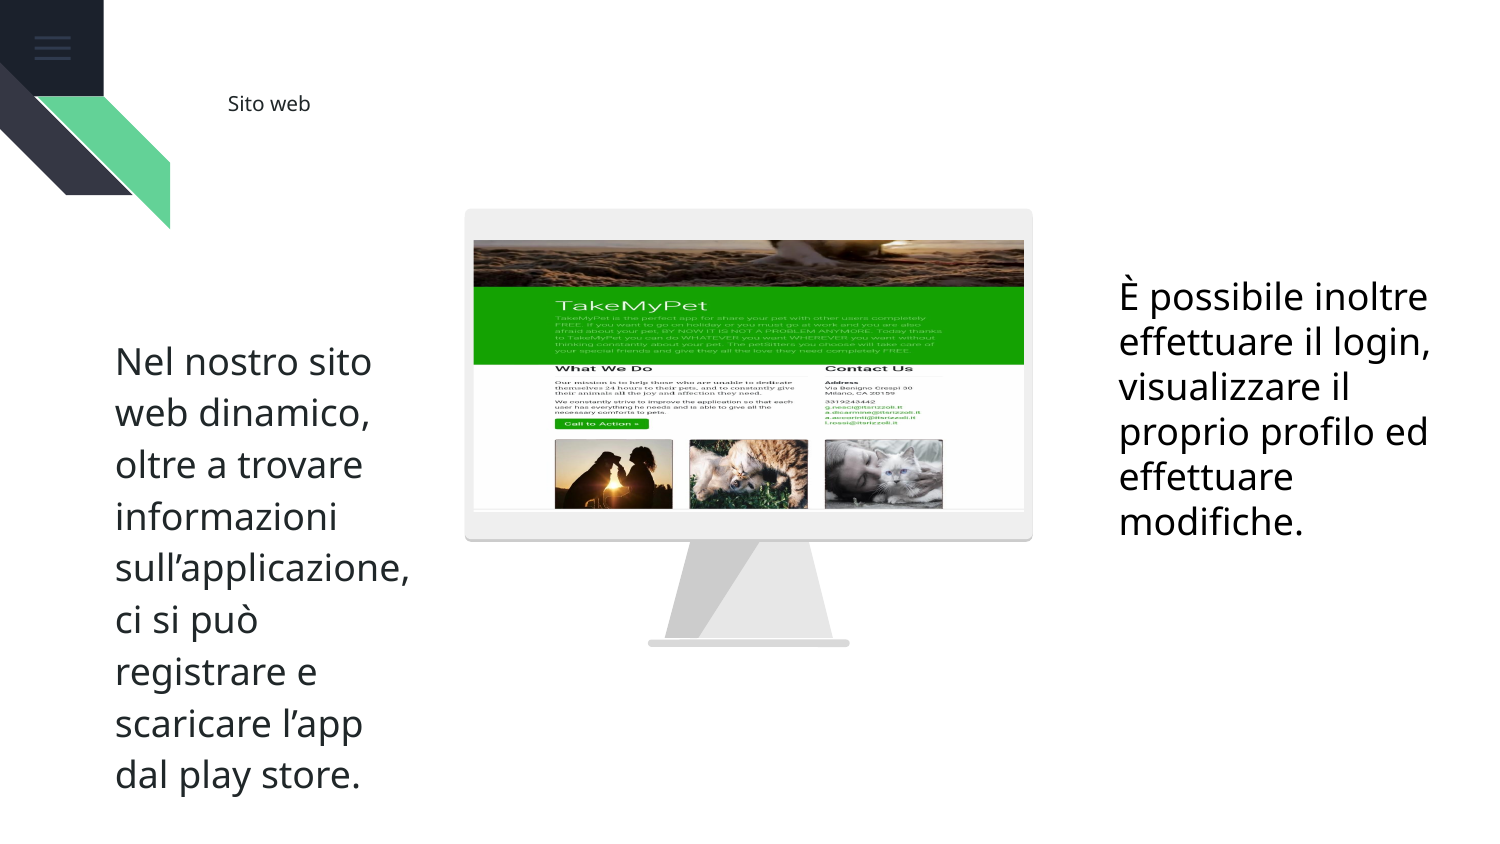

# Sito web
È possibile inoltre effettuare il login, visualizzare il proprio profilo ed effettuare modifiche.
Nel nostro sito web dinamico, oltre a trovare informazioni sull’applicazione, ci si può registrare e scaricare l’app dal play store.